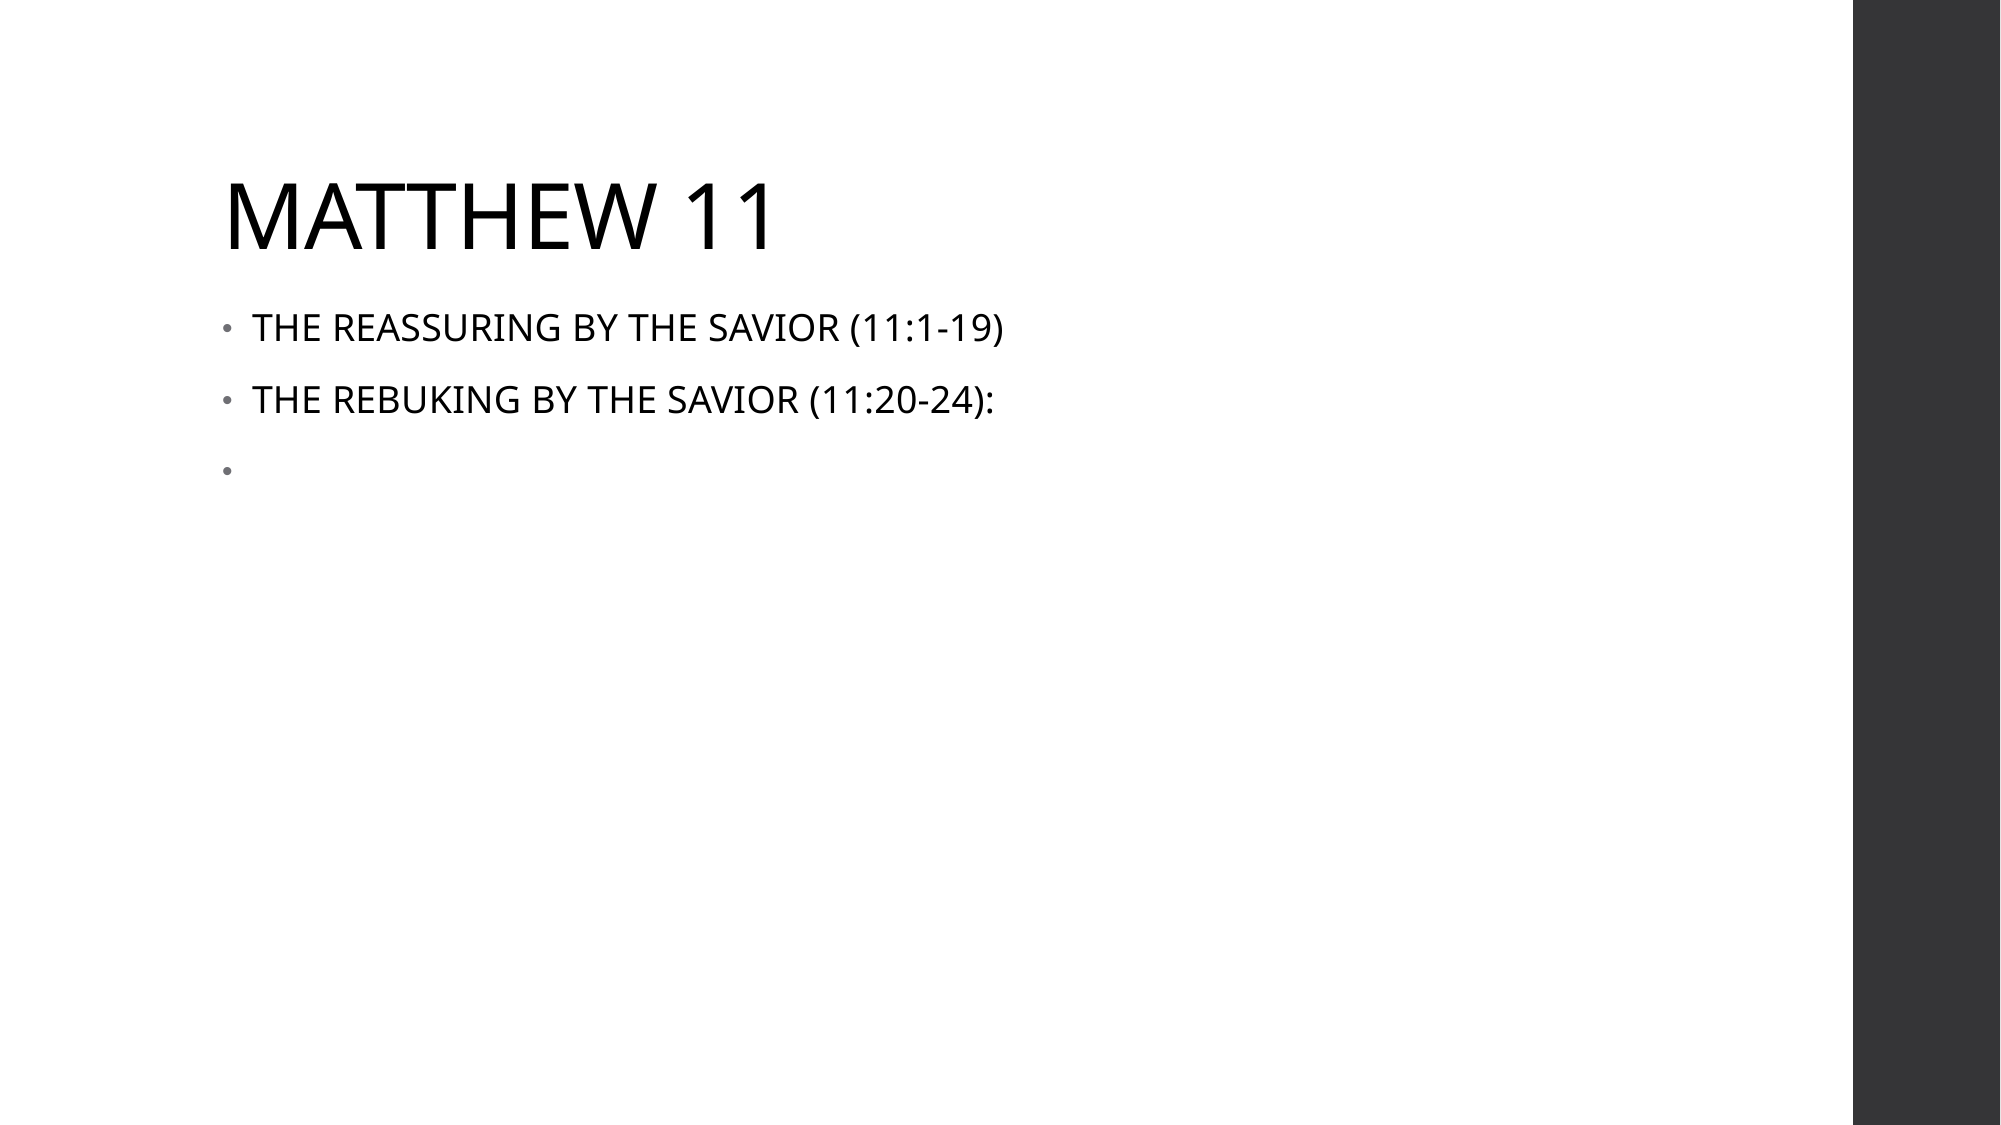

# MATTHEW 11
THE REASSURING BY THE SAVIOR (11:1-19)
THE REBUKING BY THE SAVIOR (11:20-24):